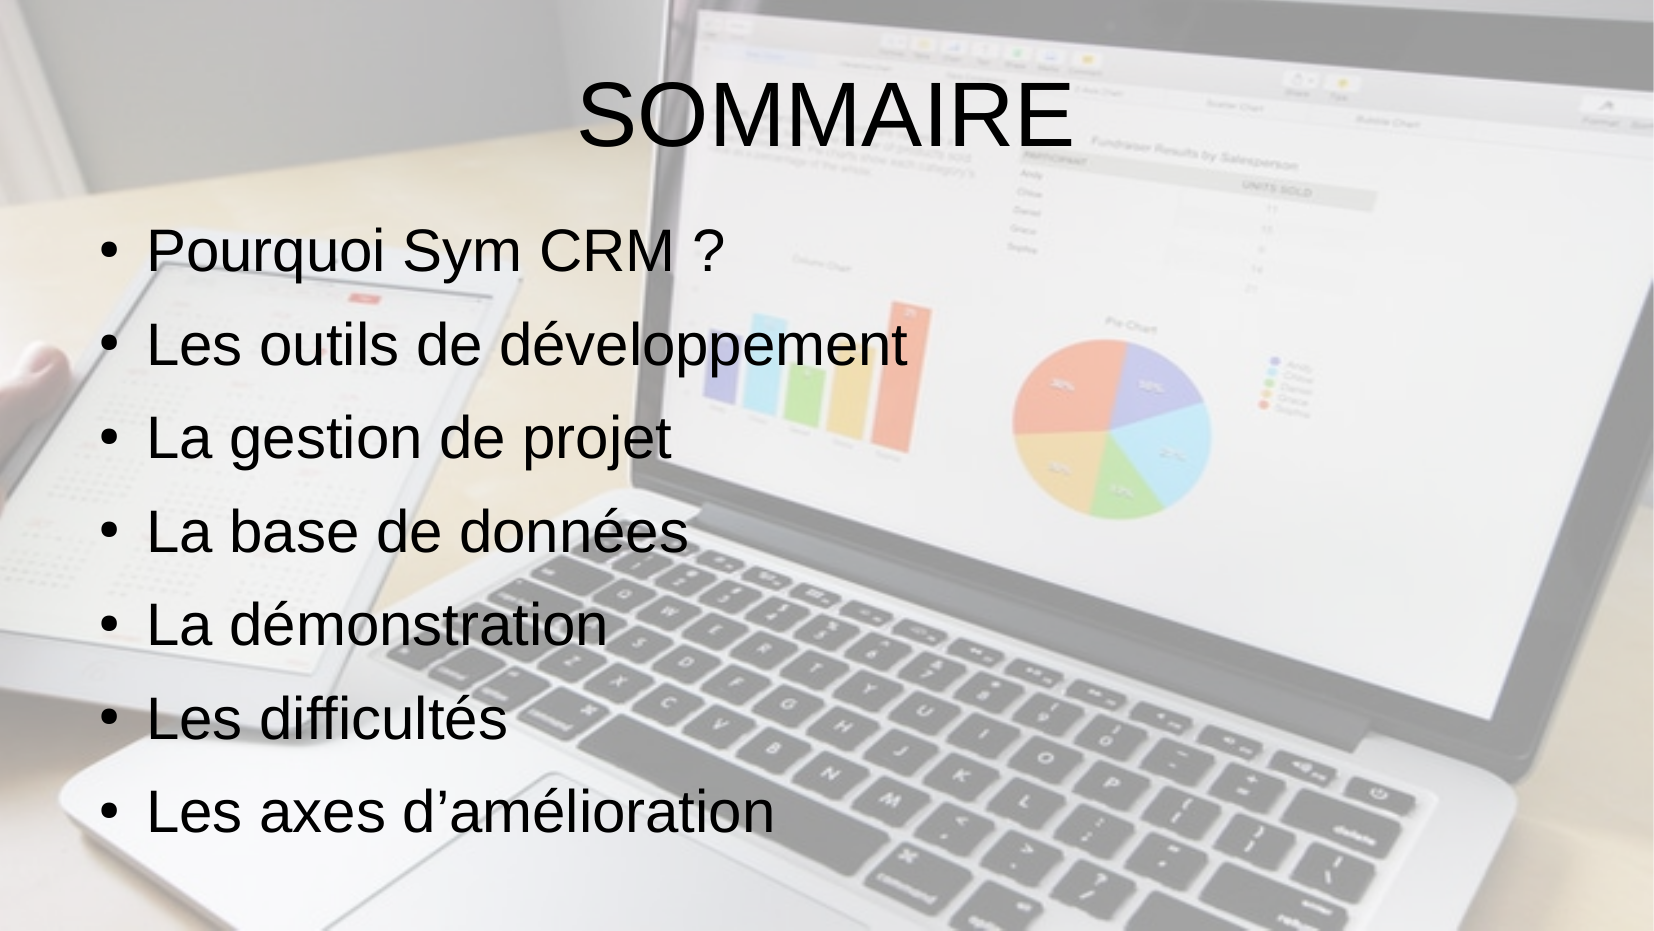

# SOMMAIRE
Pourquoi Sym CRM ?
Les outils de développement
La gestion de projet
La base de données
La démonstration
Les difficultés
Les axes d’amélioration